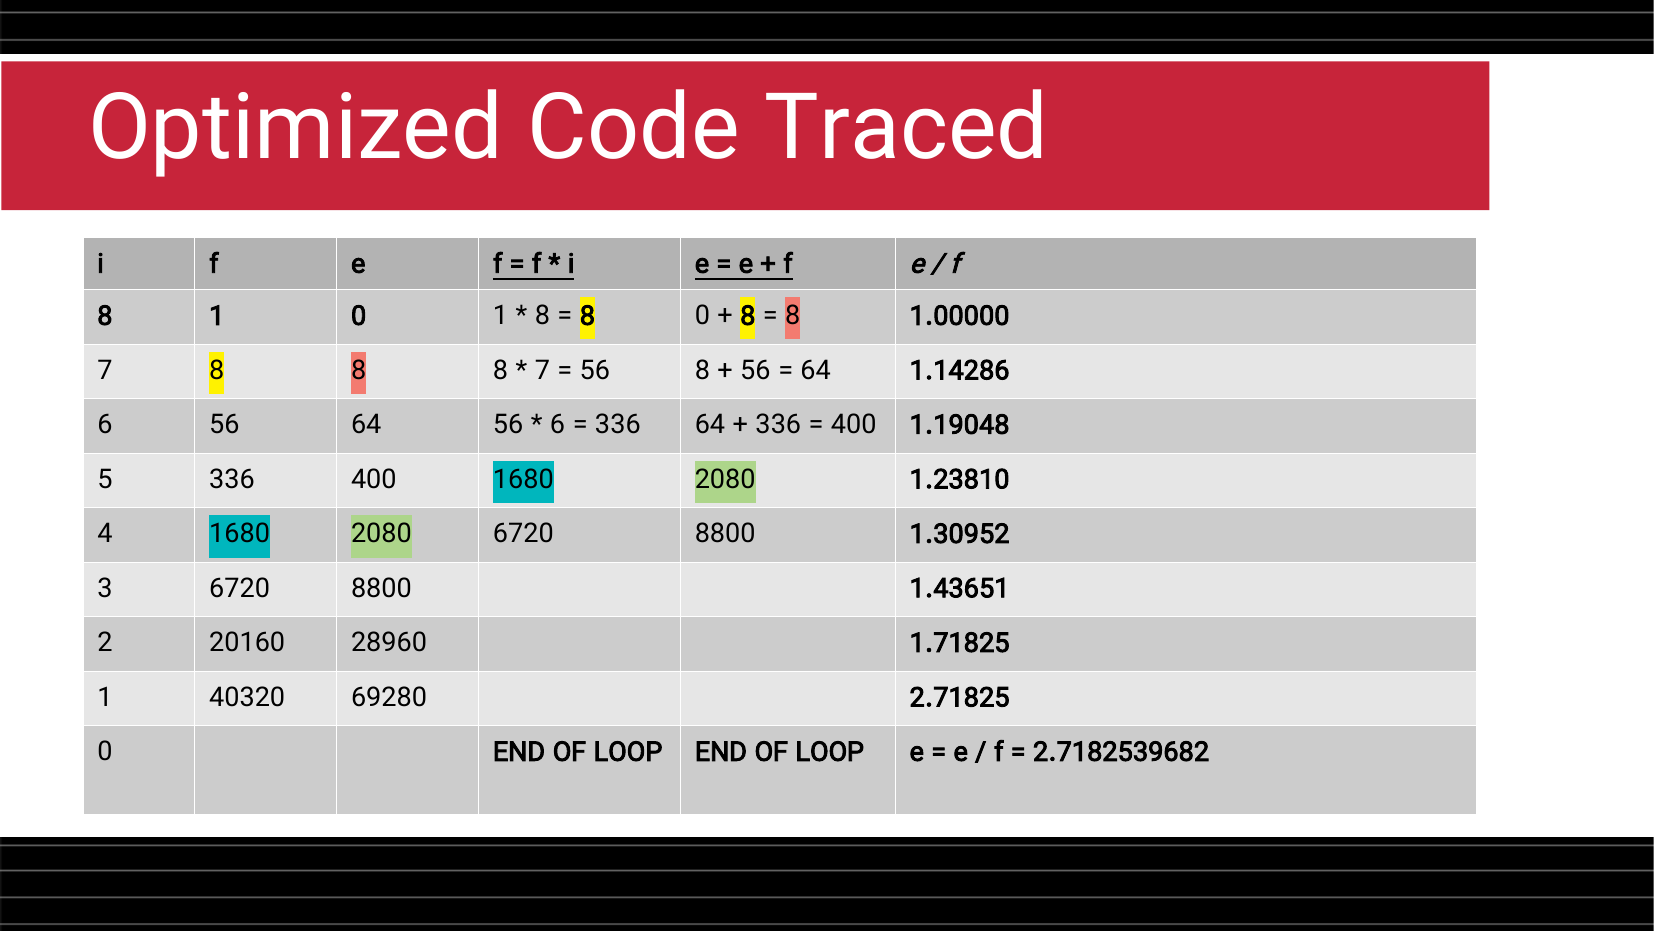

# Optimized Code Traced
| i | f | e | f = f \* i | e = e + f | e / f |
| --- | --- | --- | --- | --- | --- |
| 8 | 1 | 0 | 1 \* 8 = 8 | 0 + 8 = 8 | 1.00000 |
| 7 | 8 | 8 | 8 \* 7 = 56 | 8 + 56 = 64 | 1.14286 |
| 6 | 56 | 64 | 56 \* 6 = 336 | 64 + 336 = 400 | 1.19048 |
| 5 | 336 | 400 | 1680 | 2080 | 1.23810 |
| 4 | 1680 | 2080 | 6720 | 8800 | 1.30952 |
| 3 | 6720 | 8800 | | | 1.43651 |
| 2 | 20160 | 28960 | | | 1.71825 |
| 1 | 40320 | 69280 | | | 2.71825 |
| 0 | | | END OF LOOP | END OF LOOP | e = e / f = 2.7182539682 |